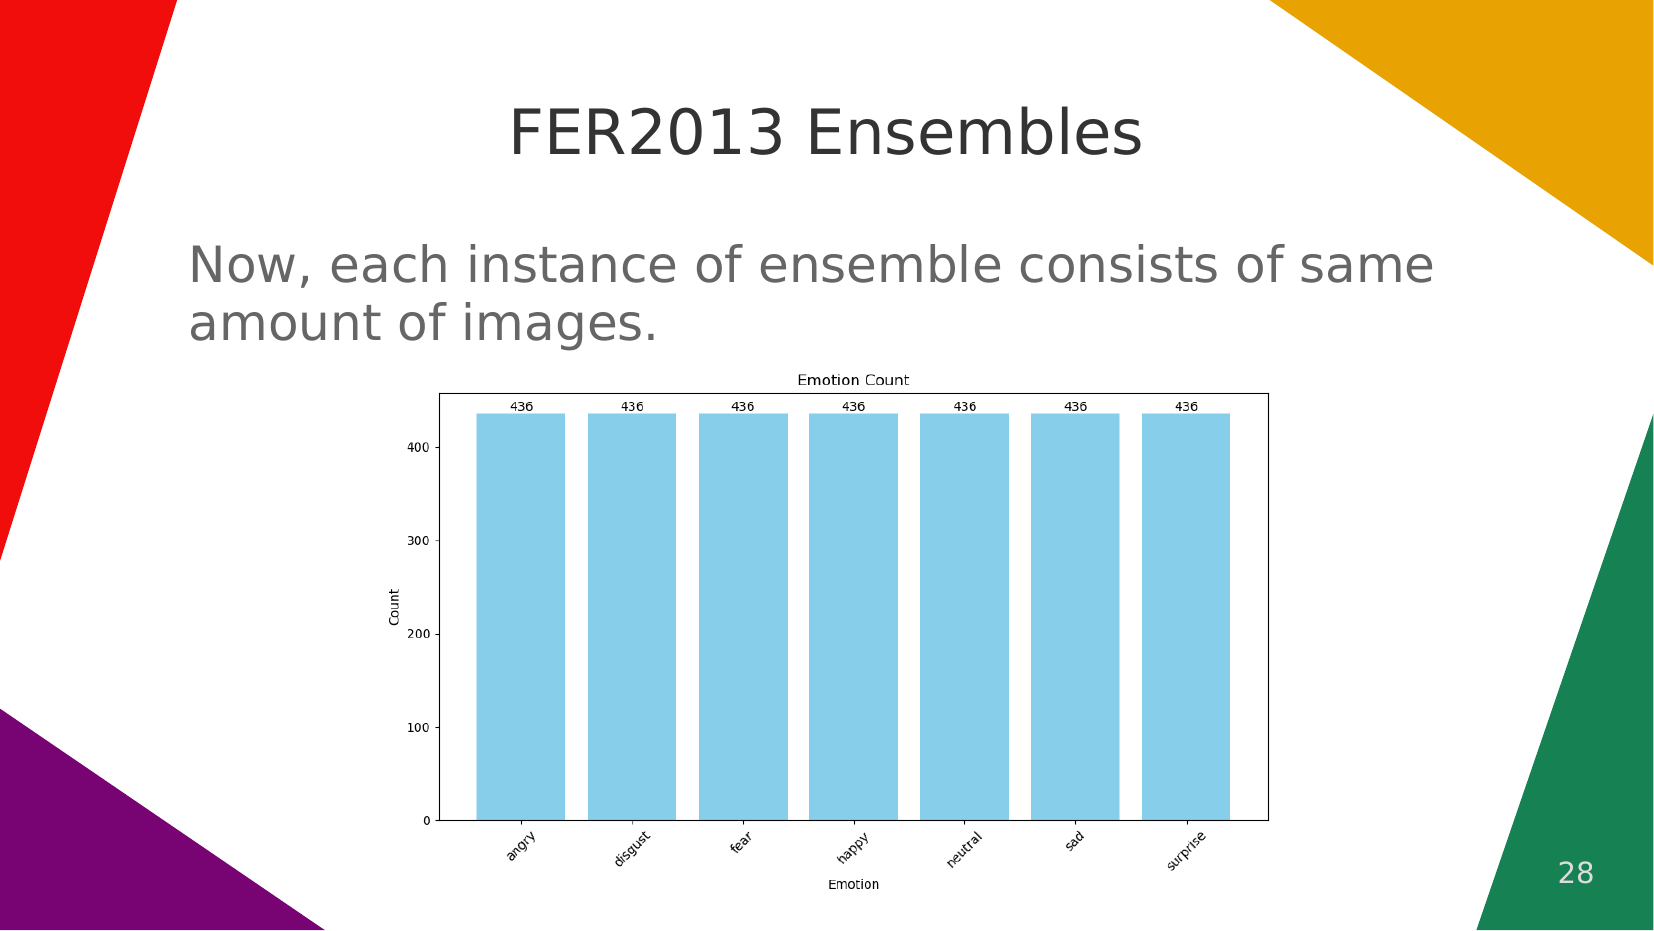

# FER2013 Ensembles
Now, each instance of ensemble consists of same amount of images.
28